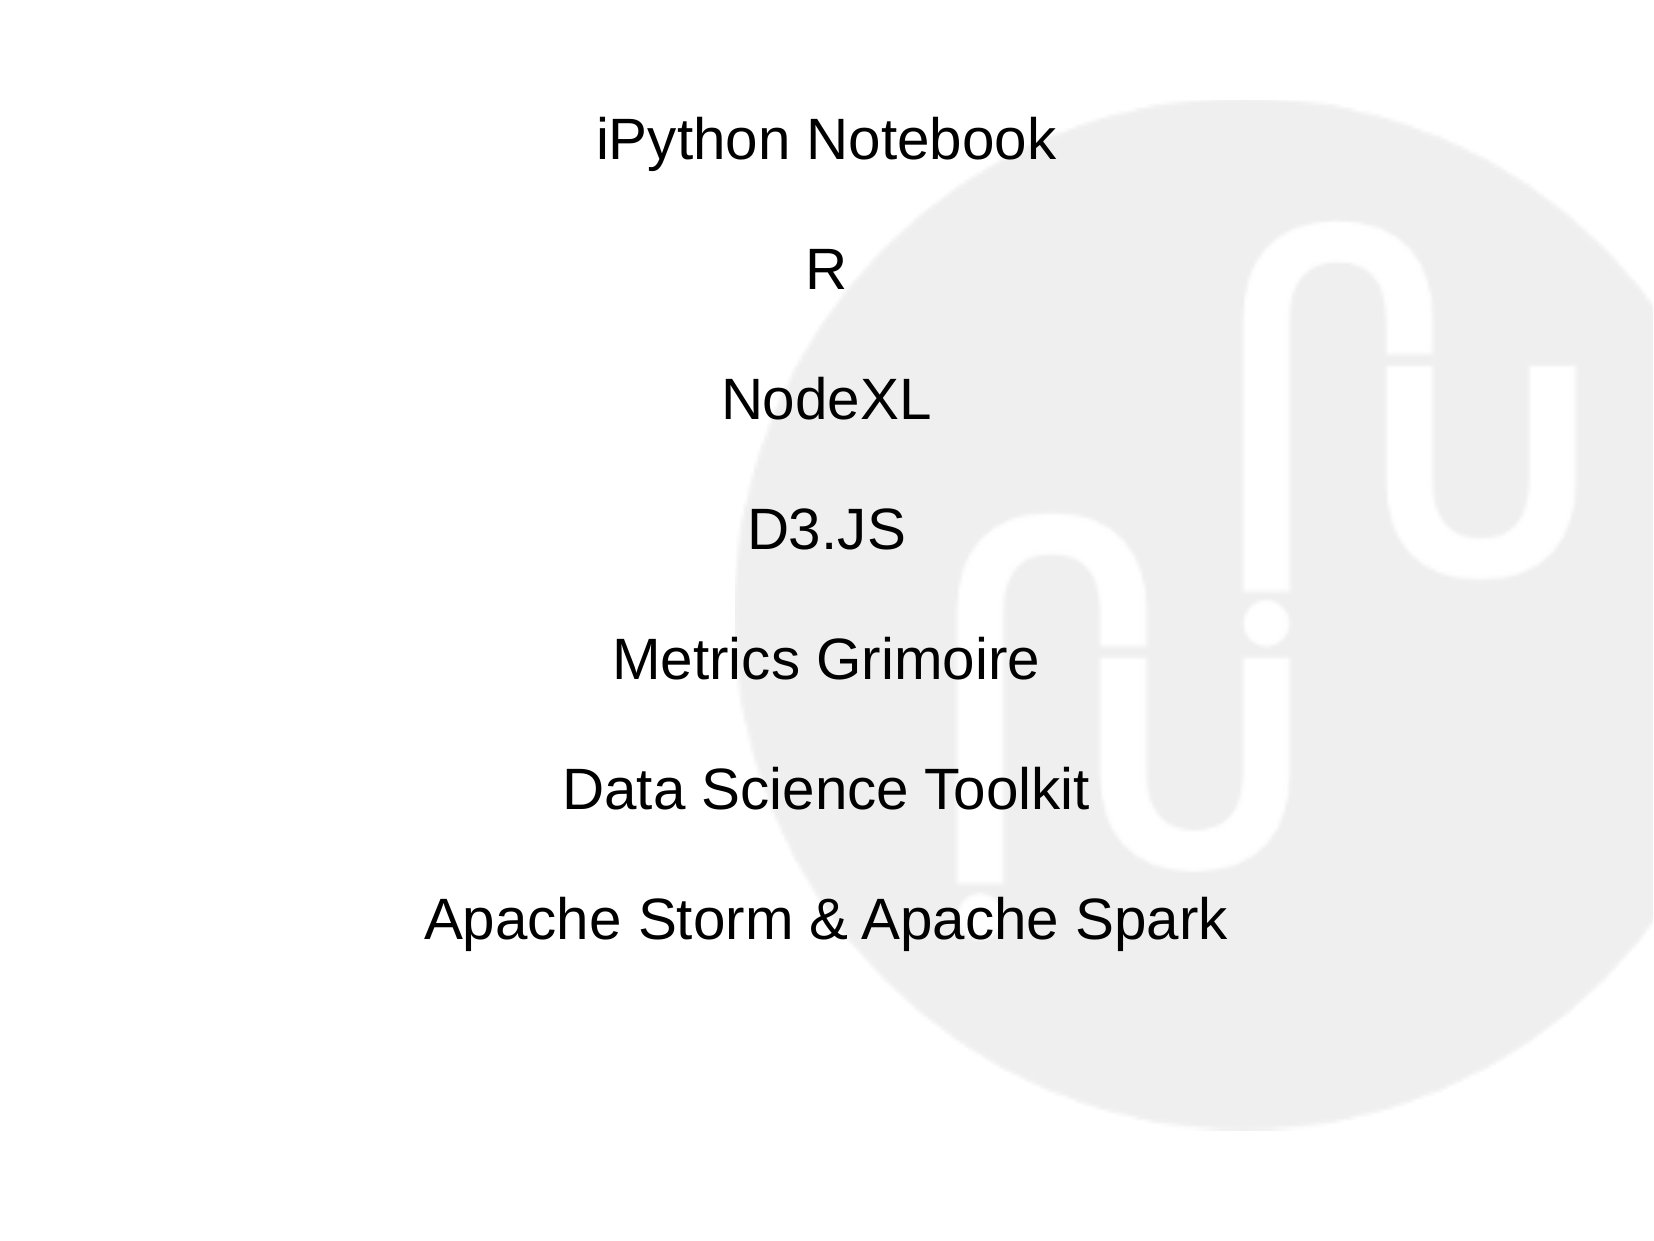

# iPython Notebook
R
NodeXL
D3.JS
Metrics Grimoire
Data Science Toolkit
Apache Storm & Apache Spark